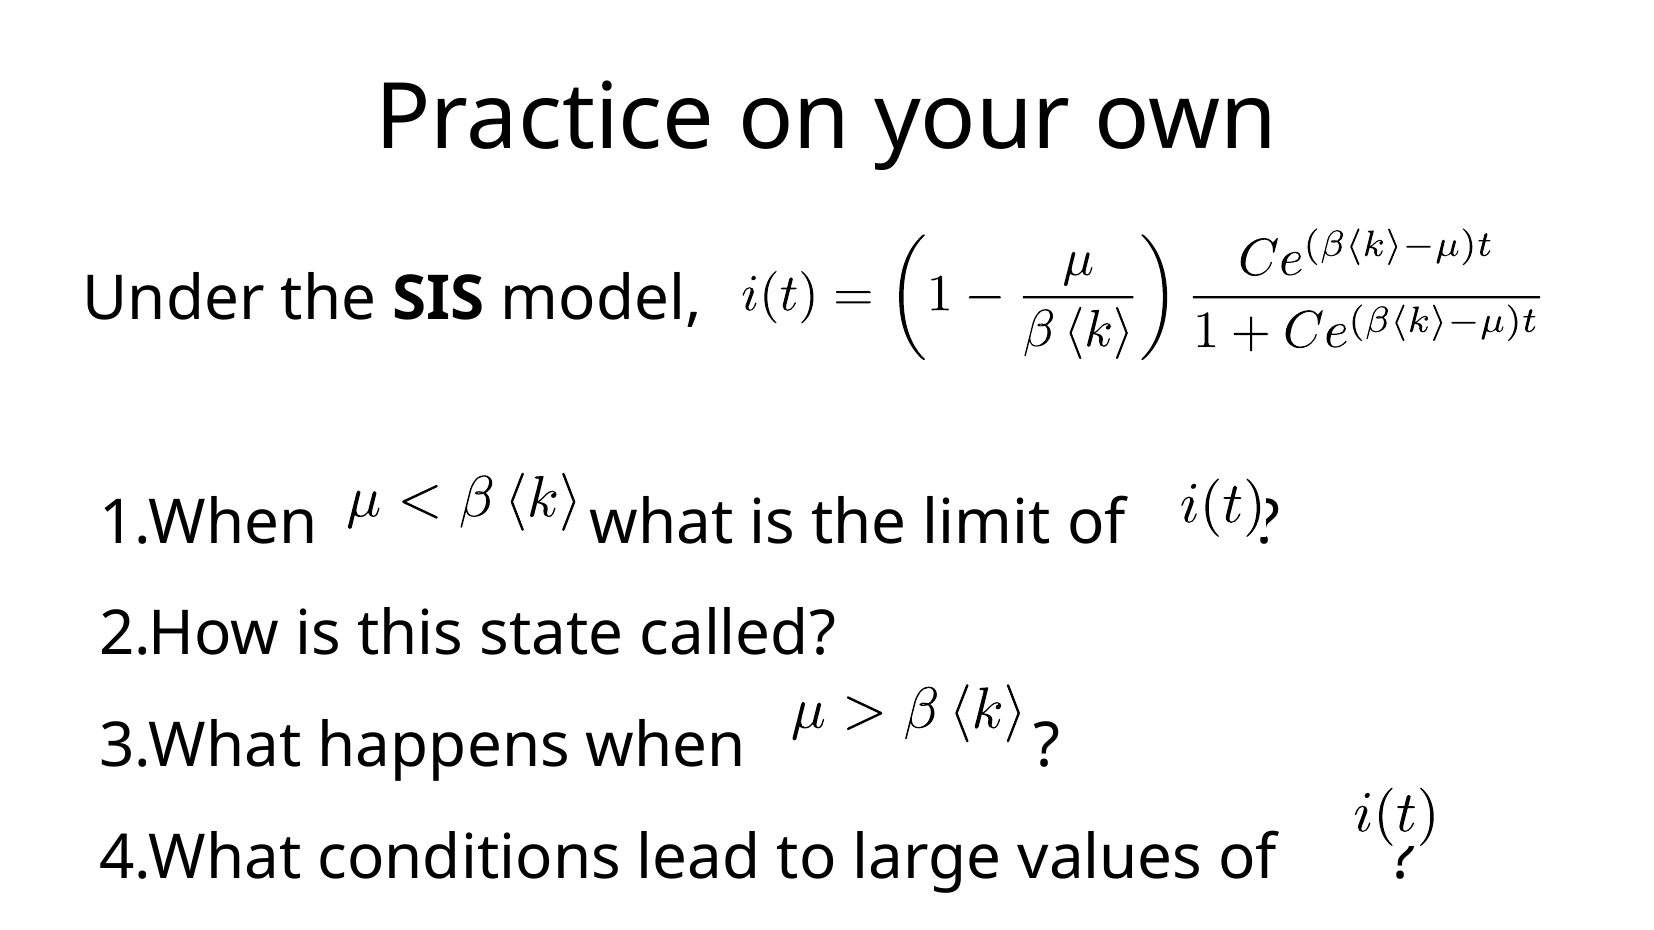

# Practice on your own
Under the SIS model,
When what is the limit of ?
How is this state called?
What happens when ?
What conditions lead to large values of ?